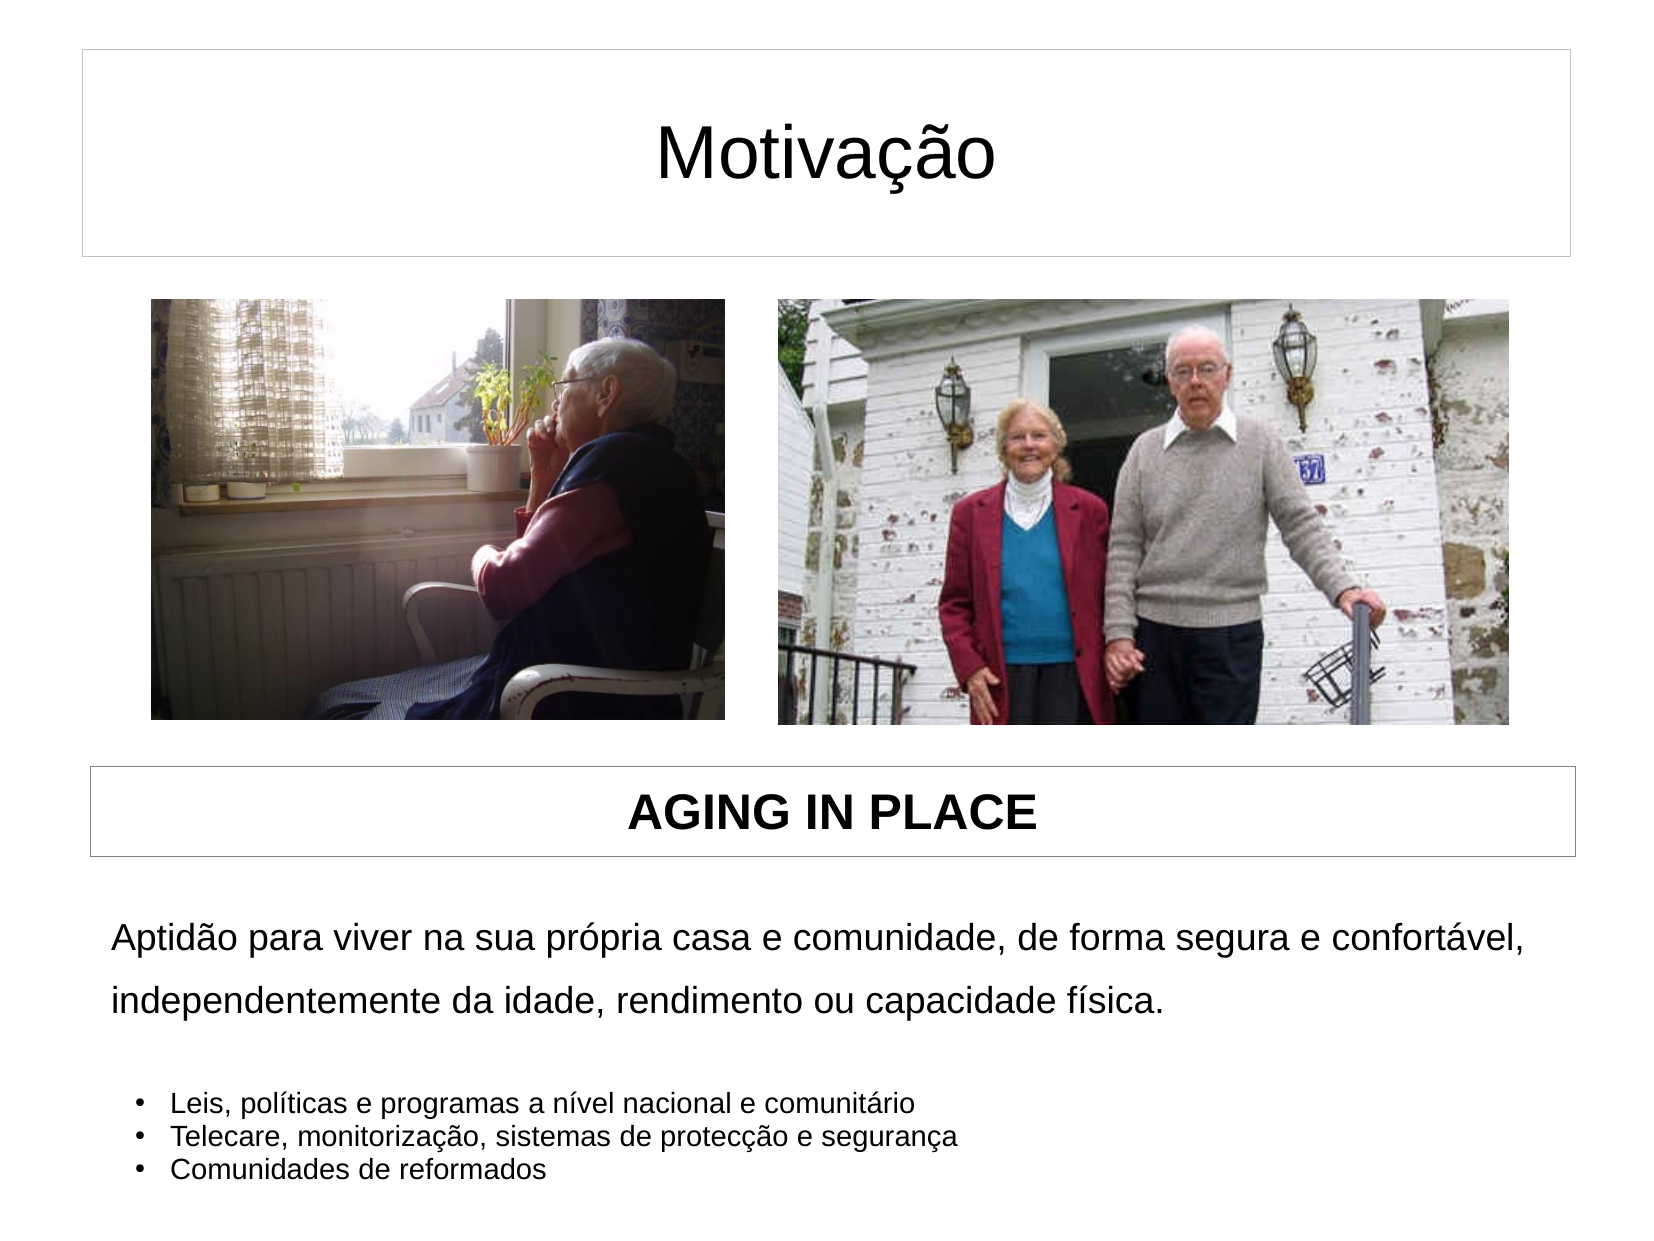

# Motivação
AGING IN PLACE
Aptidão para viver na sua própria casa e comunidade, de forma segura e confortável,
independentemente da idade, rendimento ou capacidade física.
Leis, políticas e programas a nível nacional e comunitário
Telecare, monitorização, sistemas de protecção e segurança
Comunidades de reformados